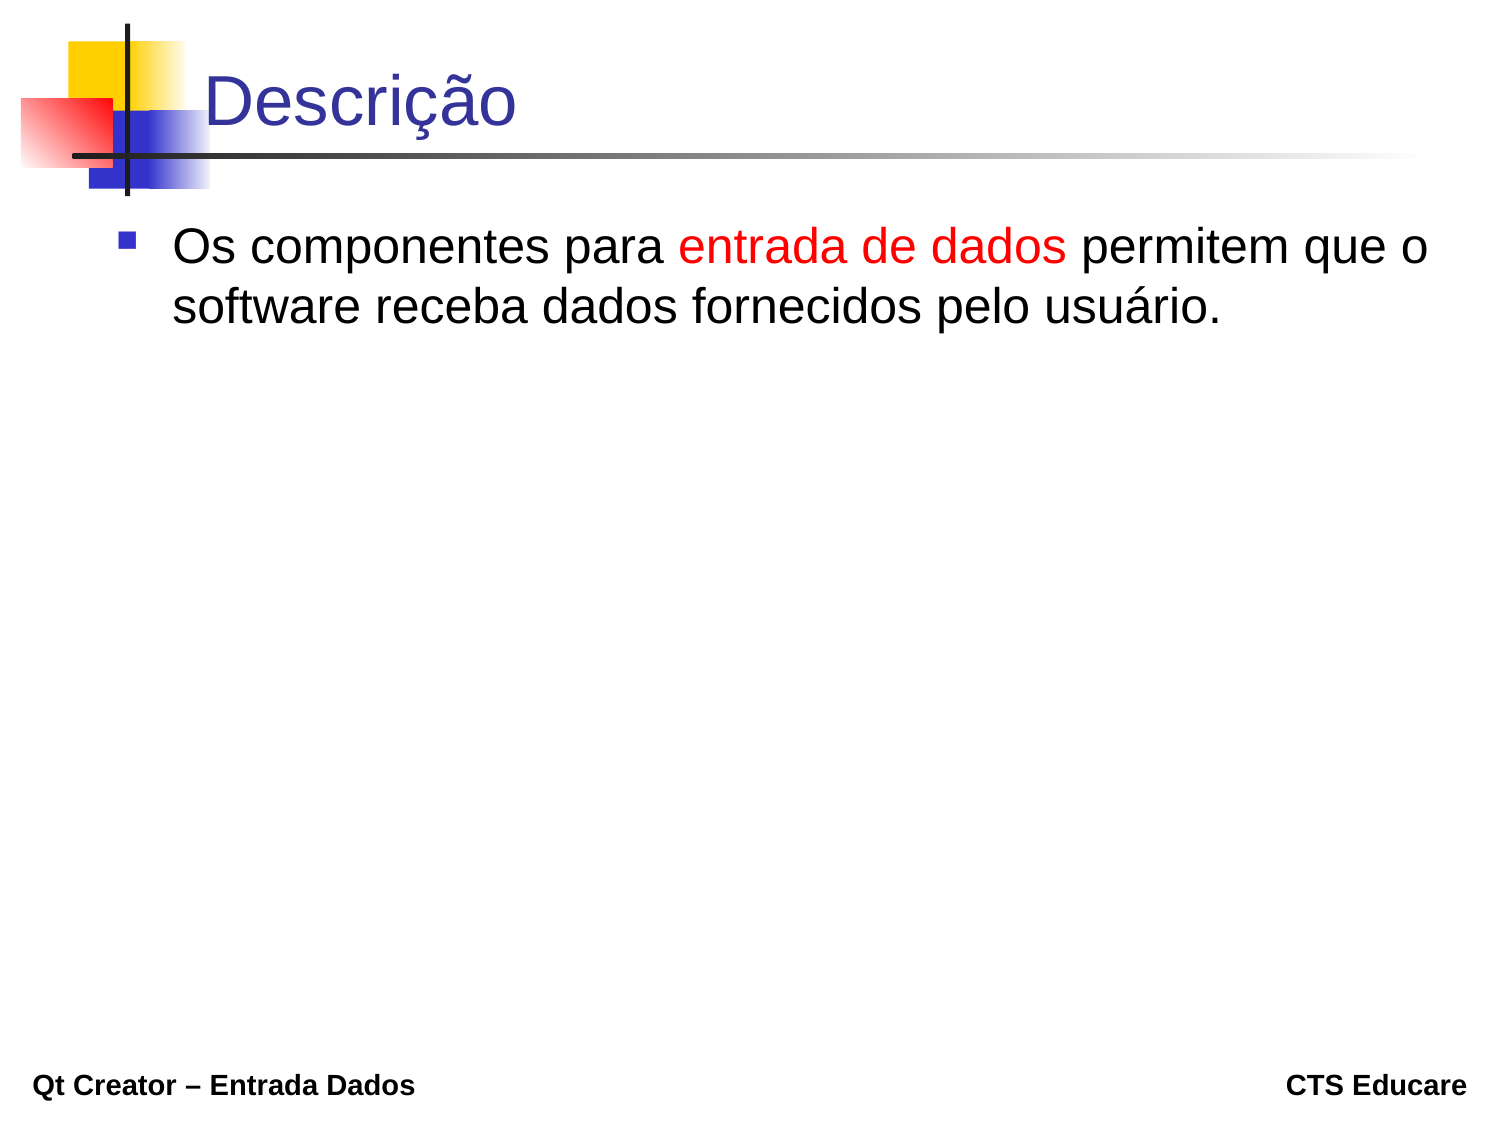

# Descrição
Os componentes para entrada de dados permitem que o software receba dados fornecidos pelo usuário.